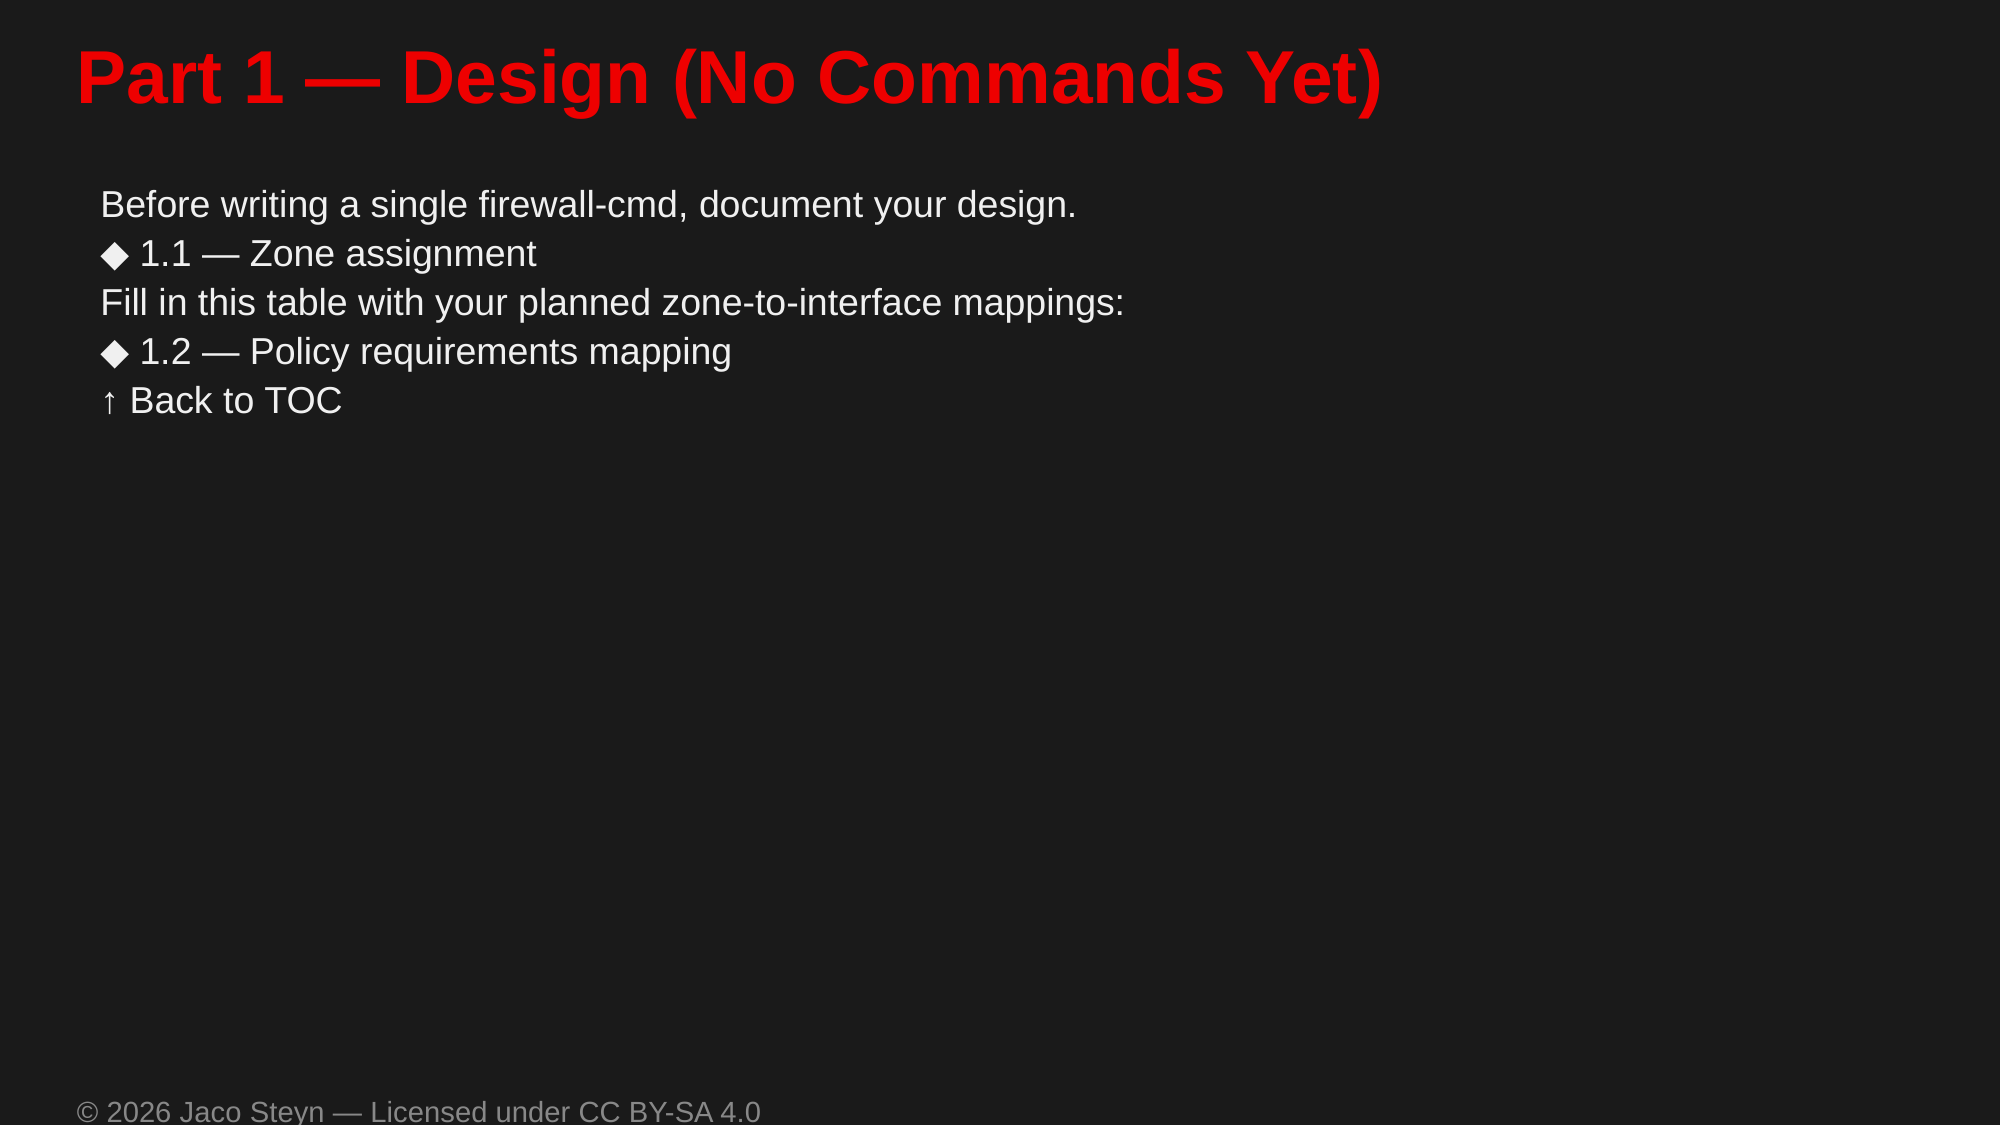

Part 1 — Design (No Commands Yet)
Before writing a single firewall-cmd, document your design.
◆ 1.1 — Zone assignment
Fill in this table with your planned zone-to-interface mappings:
◆ 1.2 — Policy requirements mapping
↑ Back to TOC
© 2026 Jaco Steyn — Licensed under CC BY-SA 4.0